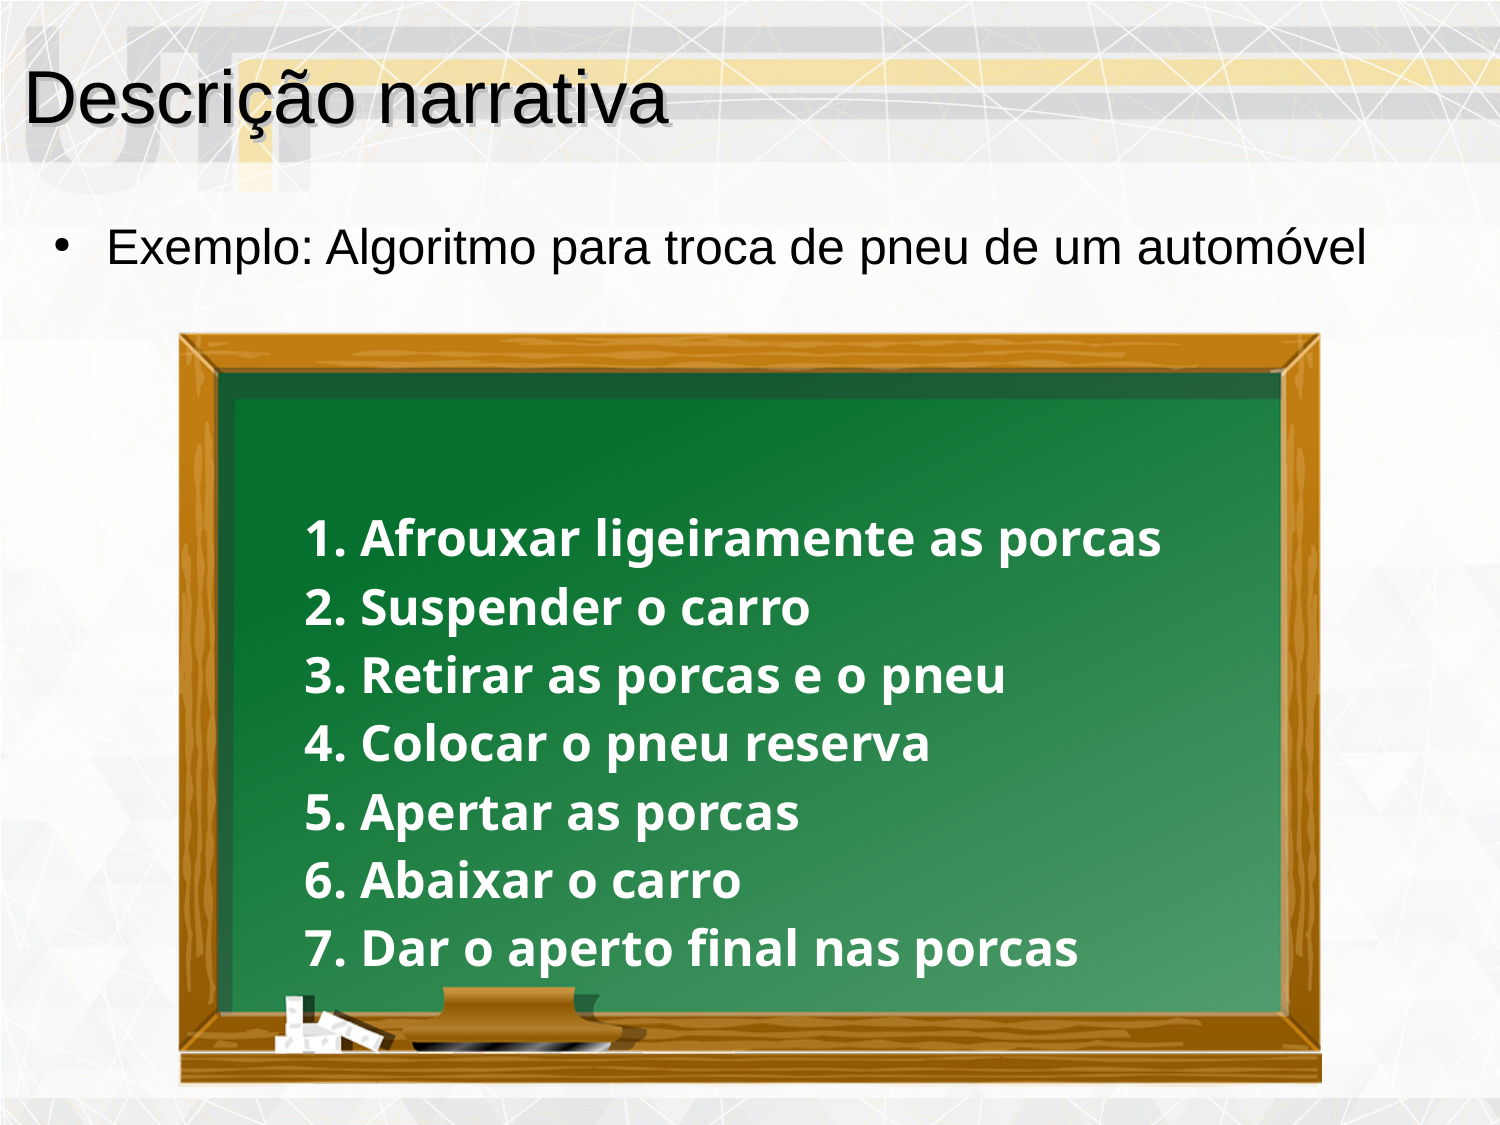

# Descrição narrativa
Exemplo: Algoritmo para troca de pneu de um automóvel
1. Afrouxar ligeiramente as porcas
2. Suspender o carro
3. Retirar as porcas e o pneu
4. Colocar o pneu reserva
5. Apertar as porcas
6. Abaixar o carro
7. Dar o aperto final nas porcas